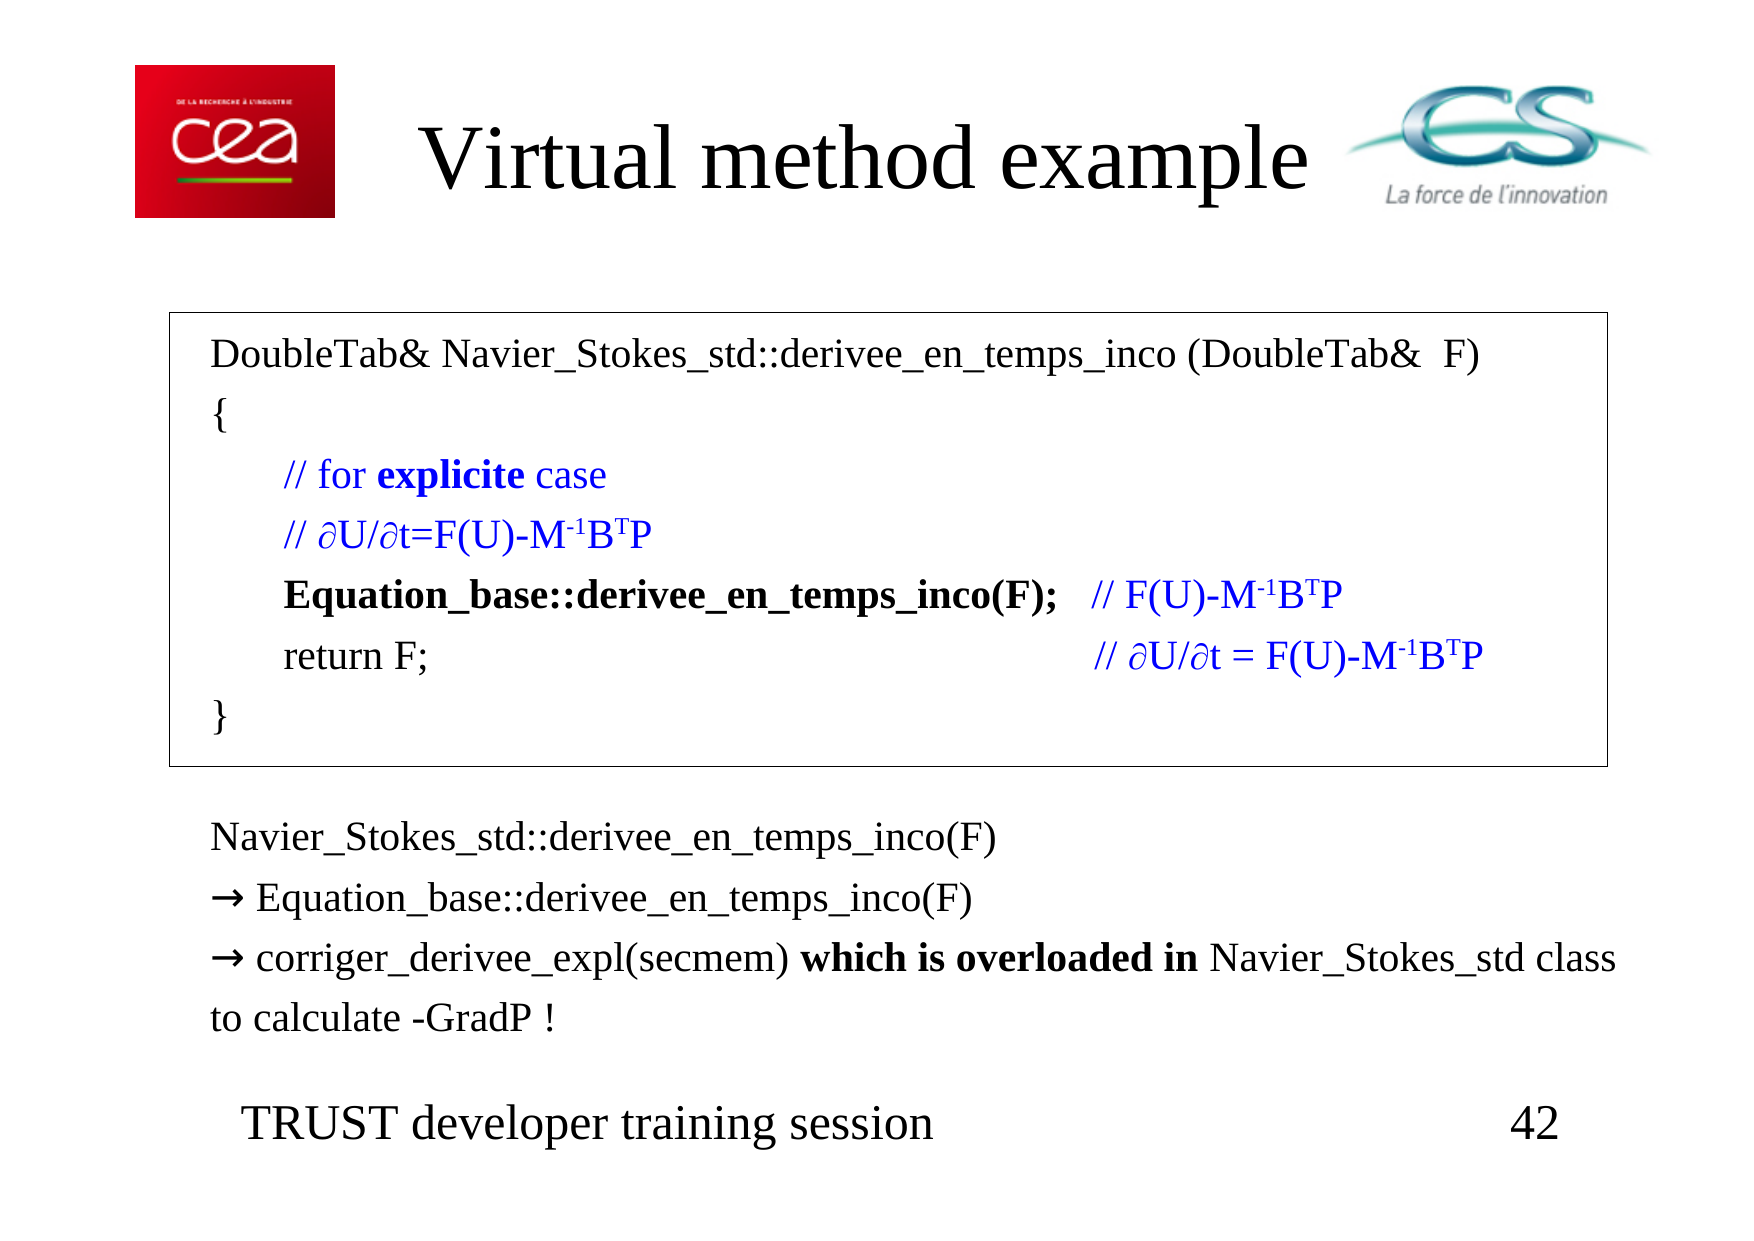

# Virtual method example
DoubleTab& Navier_Stokes_std::derivee_en_temps_inco (DoubleTab& F)
{
 // for explicite case
 // ¶U/¶t=F(U)-M-1BTP
	Equation_base::derivee_en_temps_inco(F); // F(U)-M-1BTP
	return F; 						// ¶U/¶t = F(U)-M-1BTP
}
Navier_Stokes_std::derivee_en_temps_inco(F)
→ Equation_base::derivee_en_temps_inco(F)
→ corriger_derivee_expl(secmem) which is overloaded in Navier_Stokes_std class
to calculate -GradP !
TRUST developer training session
42